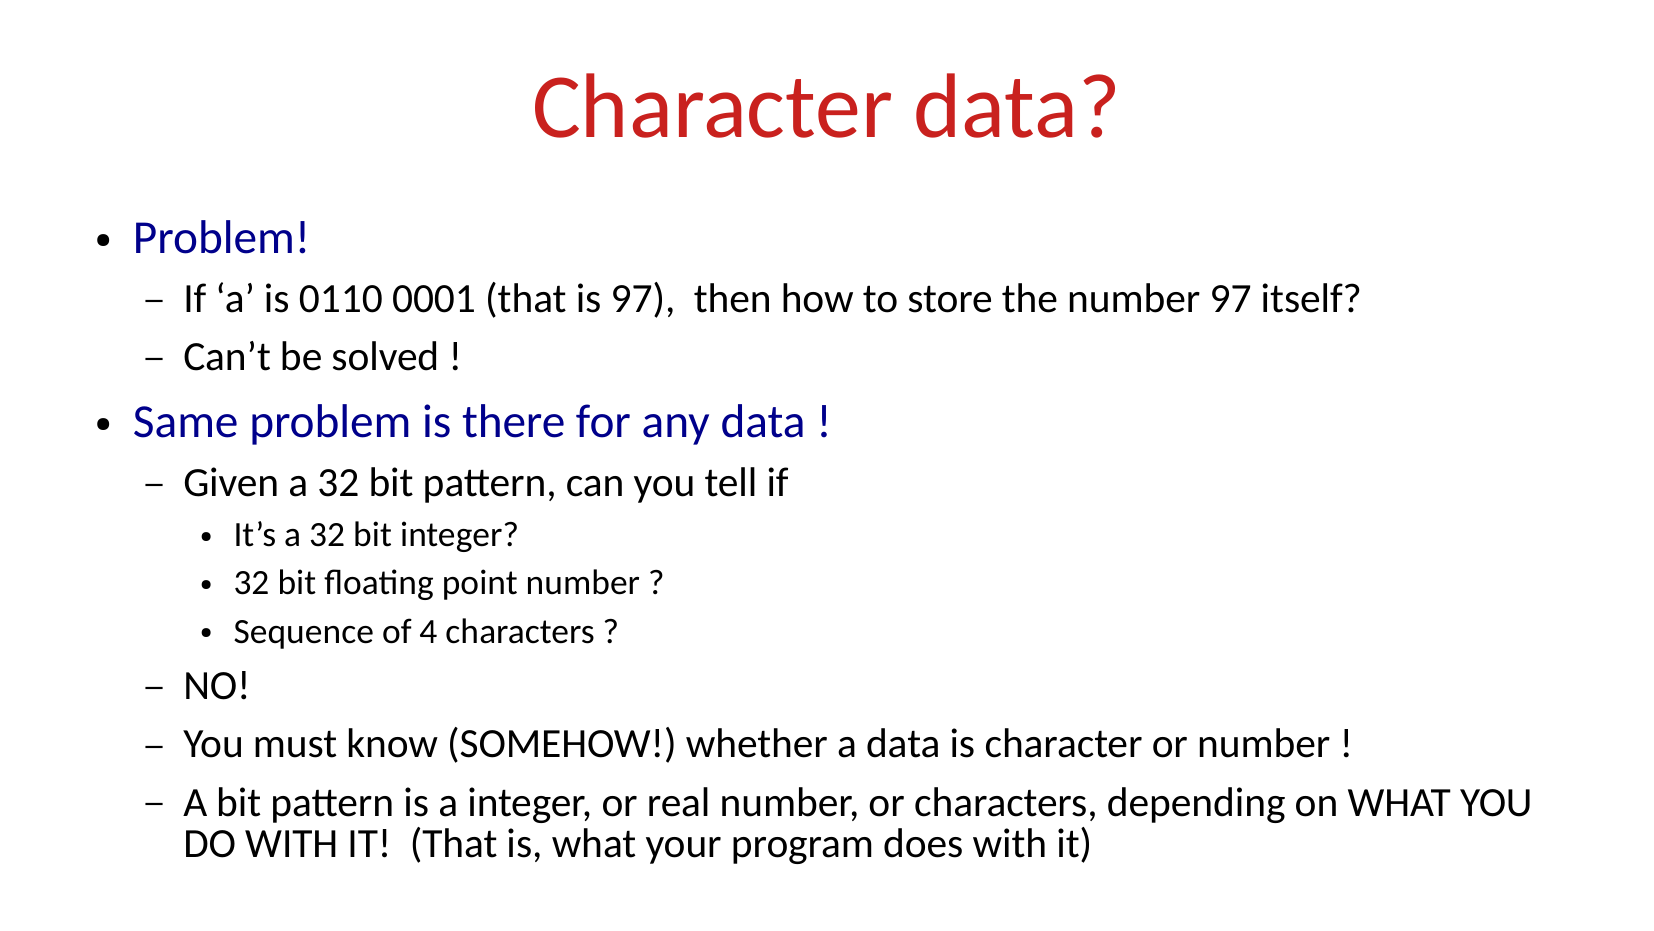

# Character data?
Problem!
If ‘a’ is 0110 0001 (that is 97), then how to store the number 97 itself?
Can’t be solved !
Same problem is there for any data !
Given a 32 bit pattern, can you tell if
It’s a 32 bit integer?
32 bit floating point number ?
Sequence of 4 characters ?
NO!
You must know (SOMEHOW!) whether a data is character or number !
A bit pattern is a integer, or real number, or characters, depending on WHAT YOU DO WITH IT! (That is, what your program does with it)